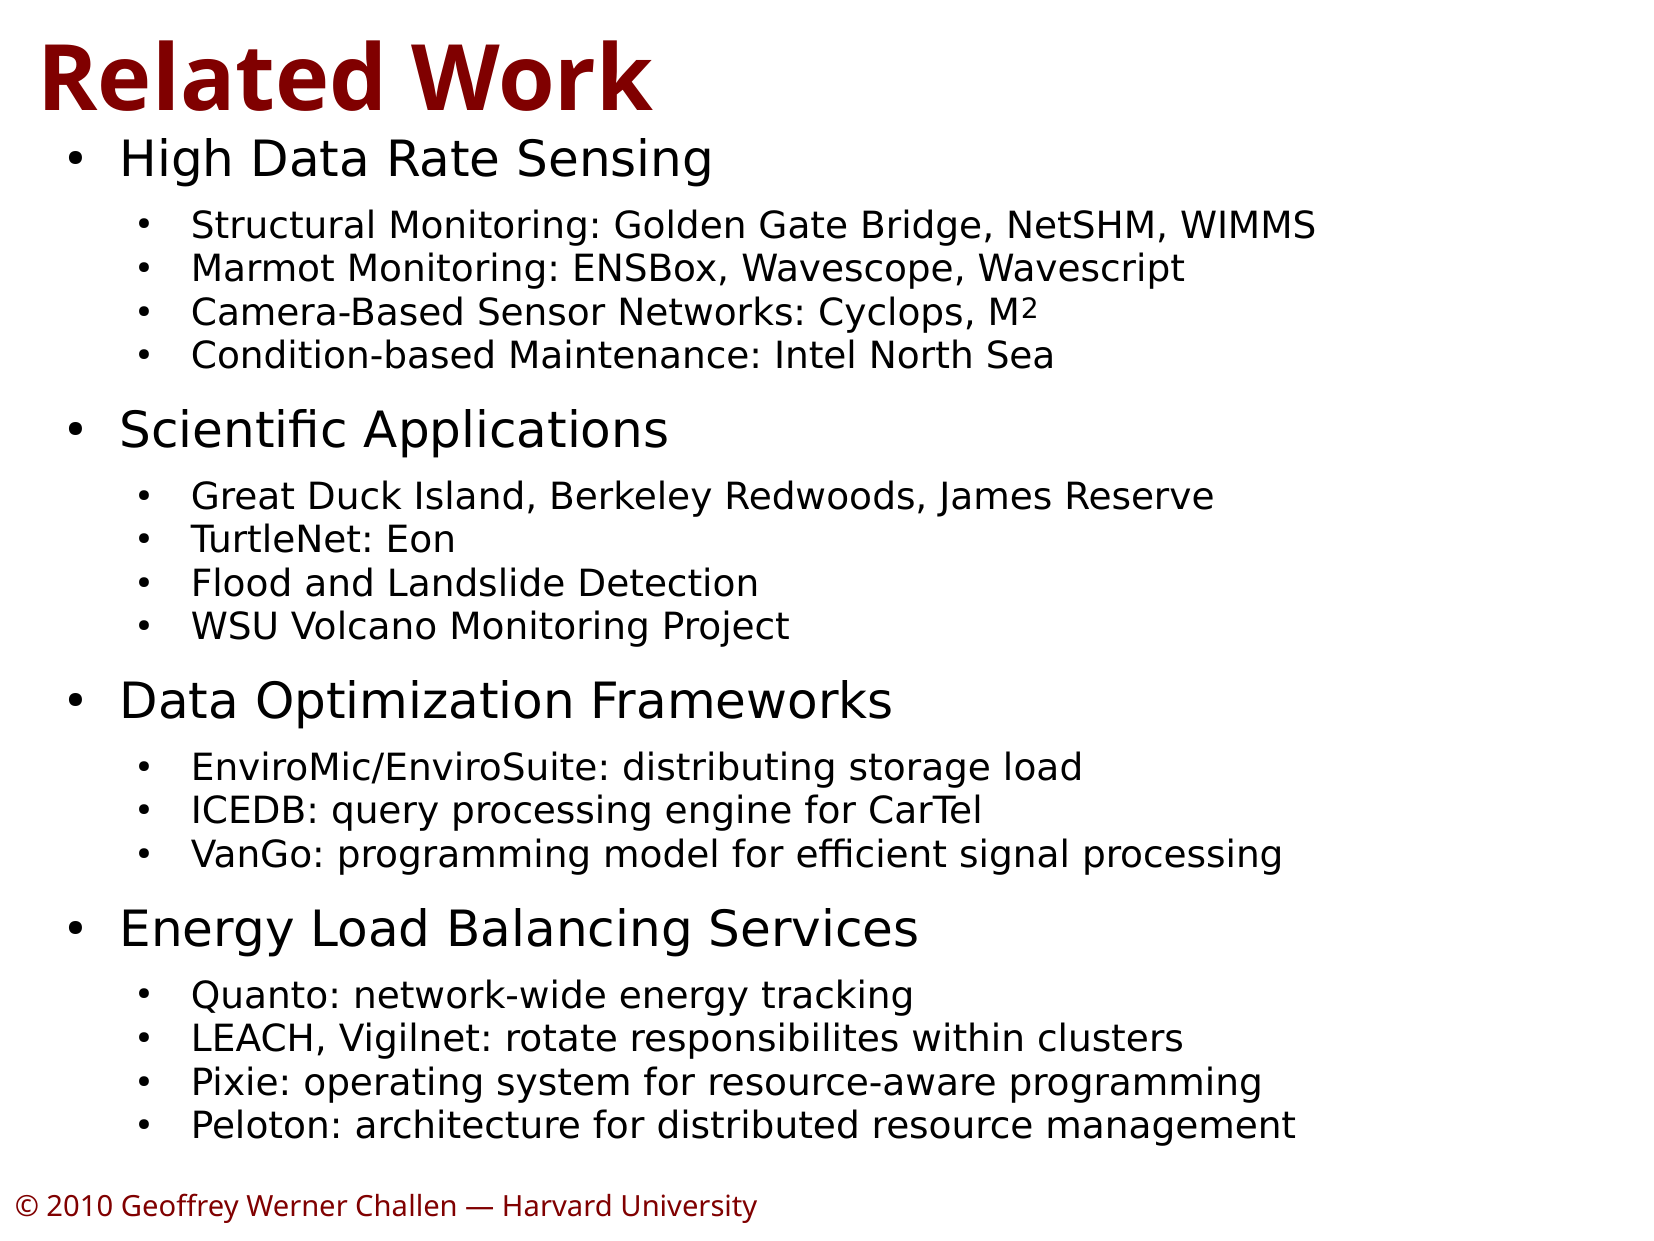

Related Work
# High Data Rate Sensing
Structural Monitoring: Golden Gate Bridge, NetSHM, WIMMS
Marmot Monitoring: ENSBox, Wavescope, Wavescript
Camera-Based Sensor Networks: Cyclops, M2
Condition-based Maintenance: Intel North Sea
Scientific Applications
Great Duck Island, Berkeley Redwoods, James Reserve
TurtleNet: Eon
Flood and Landslide Detection
WSU Volcano Monitoring Project
Data Optimization Frameworks
EnviroMic/EnviroSuite: distributing storage load
ICEDB: query processing engine for CarTel
VanGo: programming model for efficient signal processing
Energy Load Balancing Services
Quanto: network-wide energy tracking
LEACH, Vigilnet: rotate responsibilites within clusters
Pixie: operating system for resource-aware programming
Peloton: architecture for distributed resource management